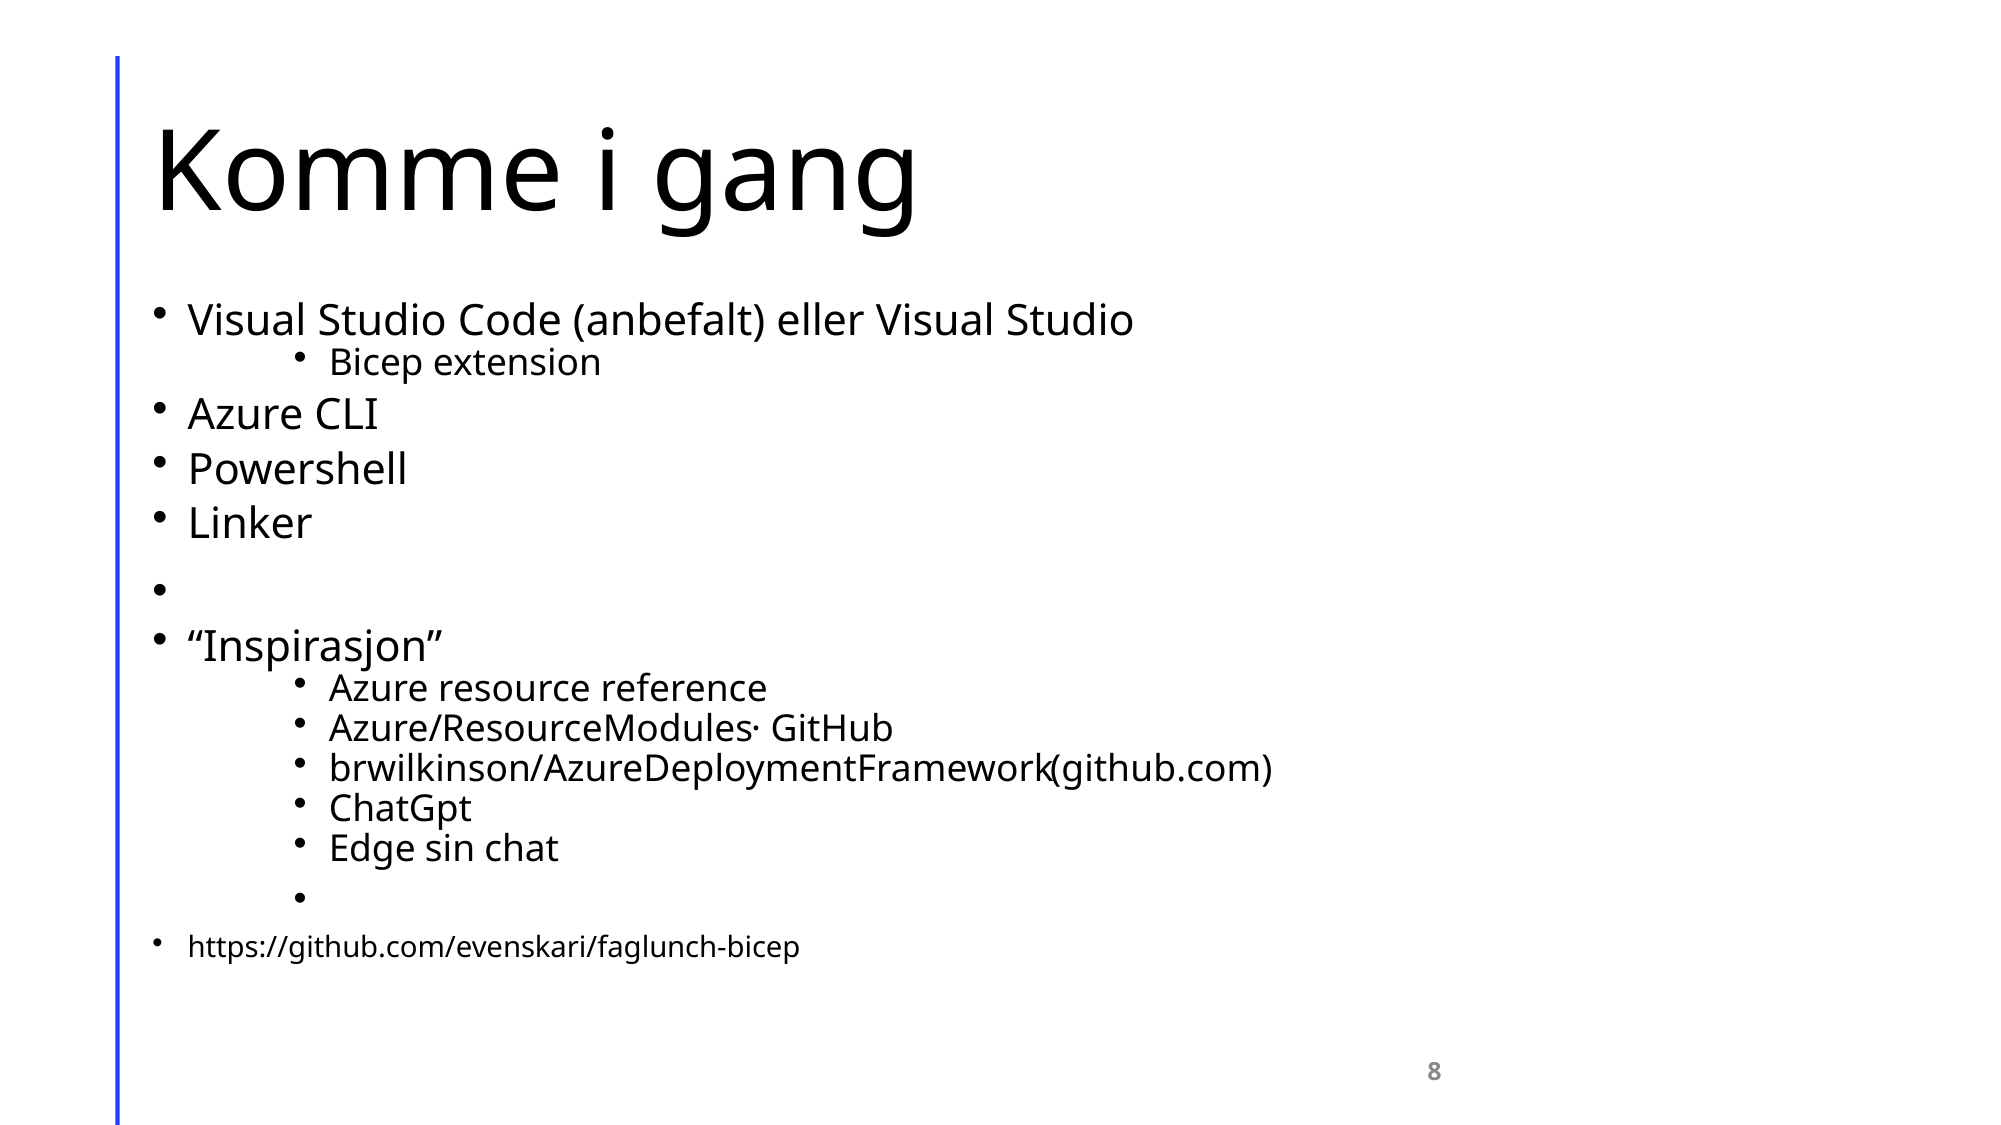

# Komme i gang
Visual Studio Code (anbefalt) eller Visual Studio
Bicep extension
Azure CLI
Powershell
Linker
“Inspirasjon”
Azure resource reference
Azure/ResourceModules· GitHub
brwilkinson/AzureDeploymentFramework(github.com)
ChatGpt
Edge sin chat
https://github.com/evenskari/faglunch-bicep